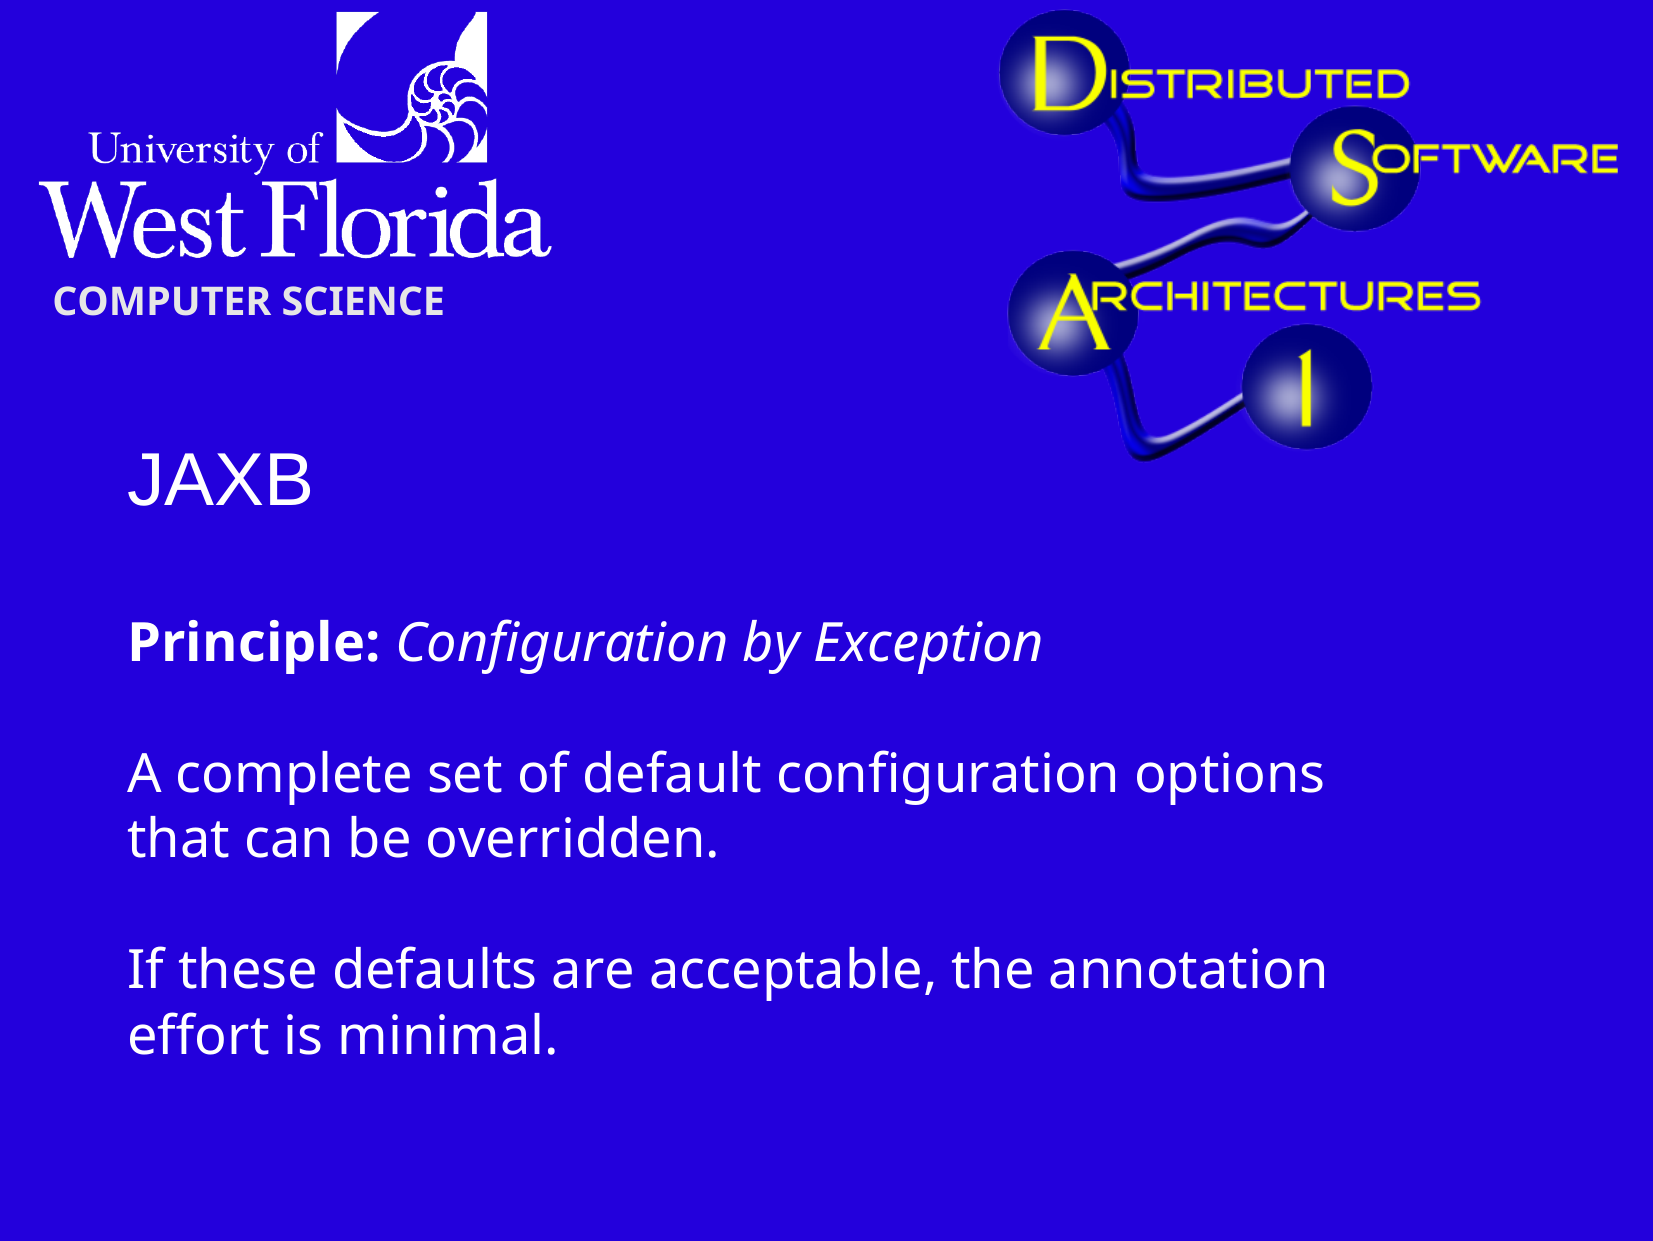

COMPUTER SCIENCE
JAXB
Principle: Configuration by Exception
A complete set of default configuration options that can be overridden.
If these defaults are acceptable, the annotation effort is minimal.